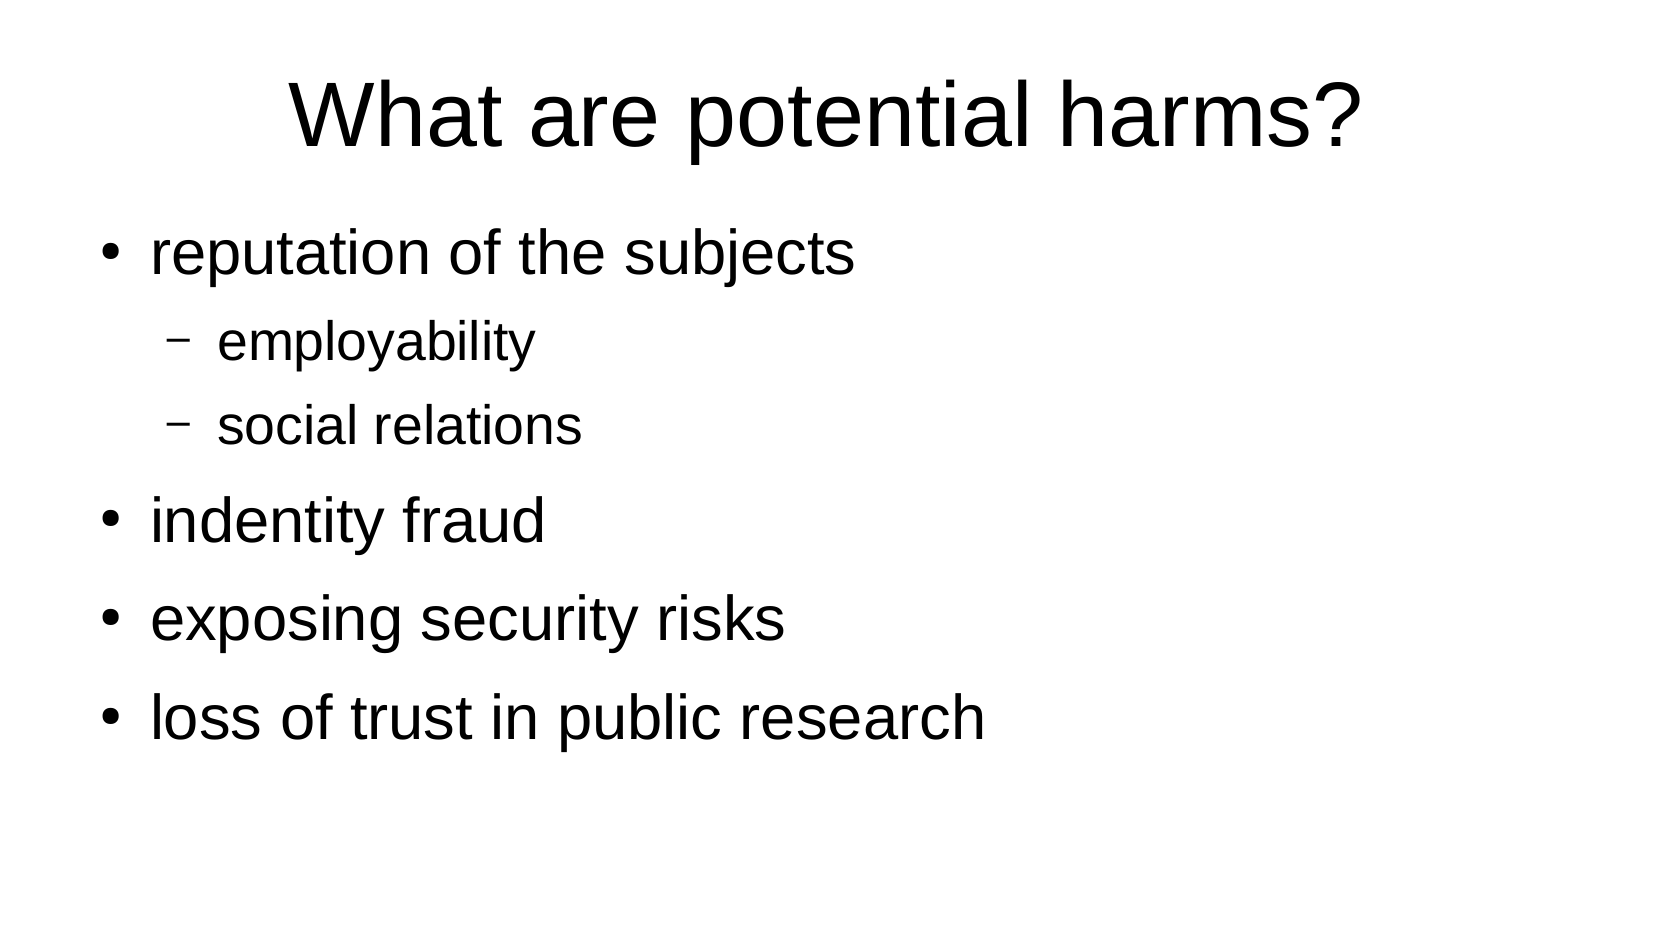

# What are potential harms?
reputation of the subjects
employability
social relations
indentity fraud
exposing security risks
loss of trust in public research